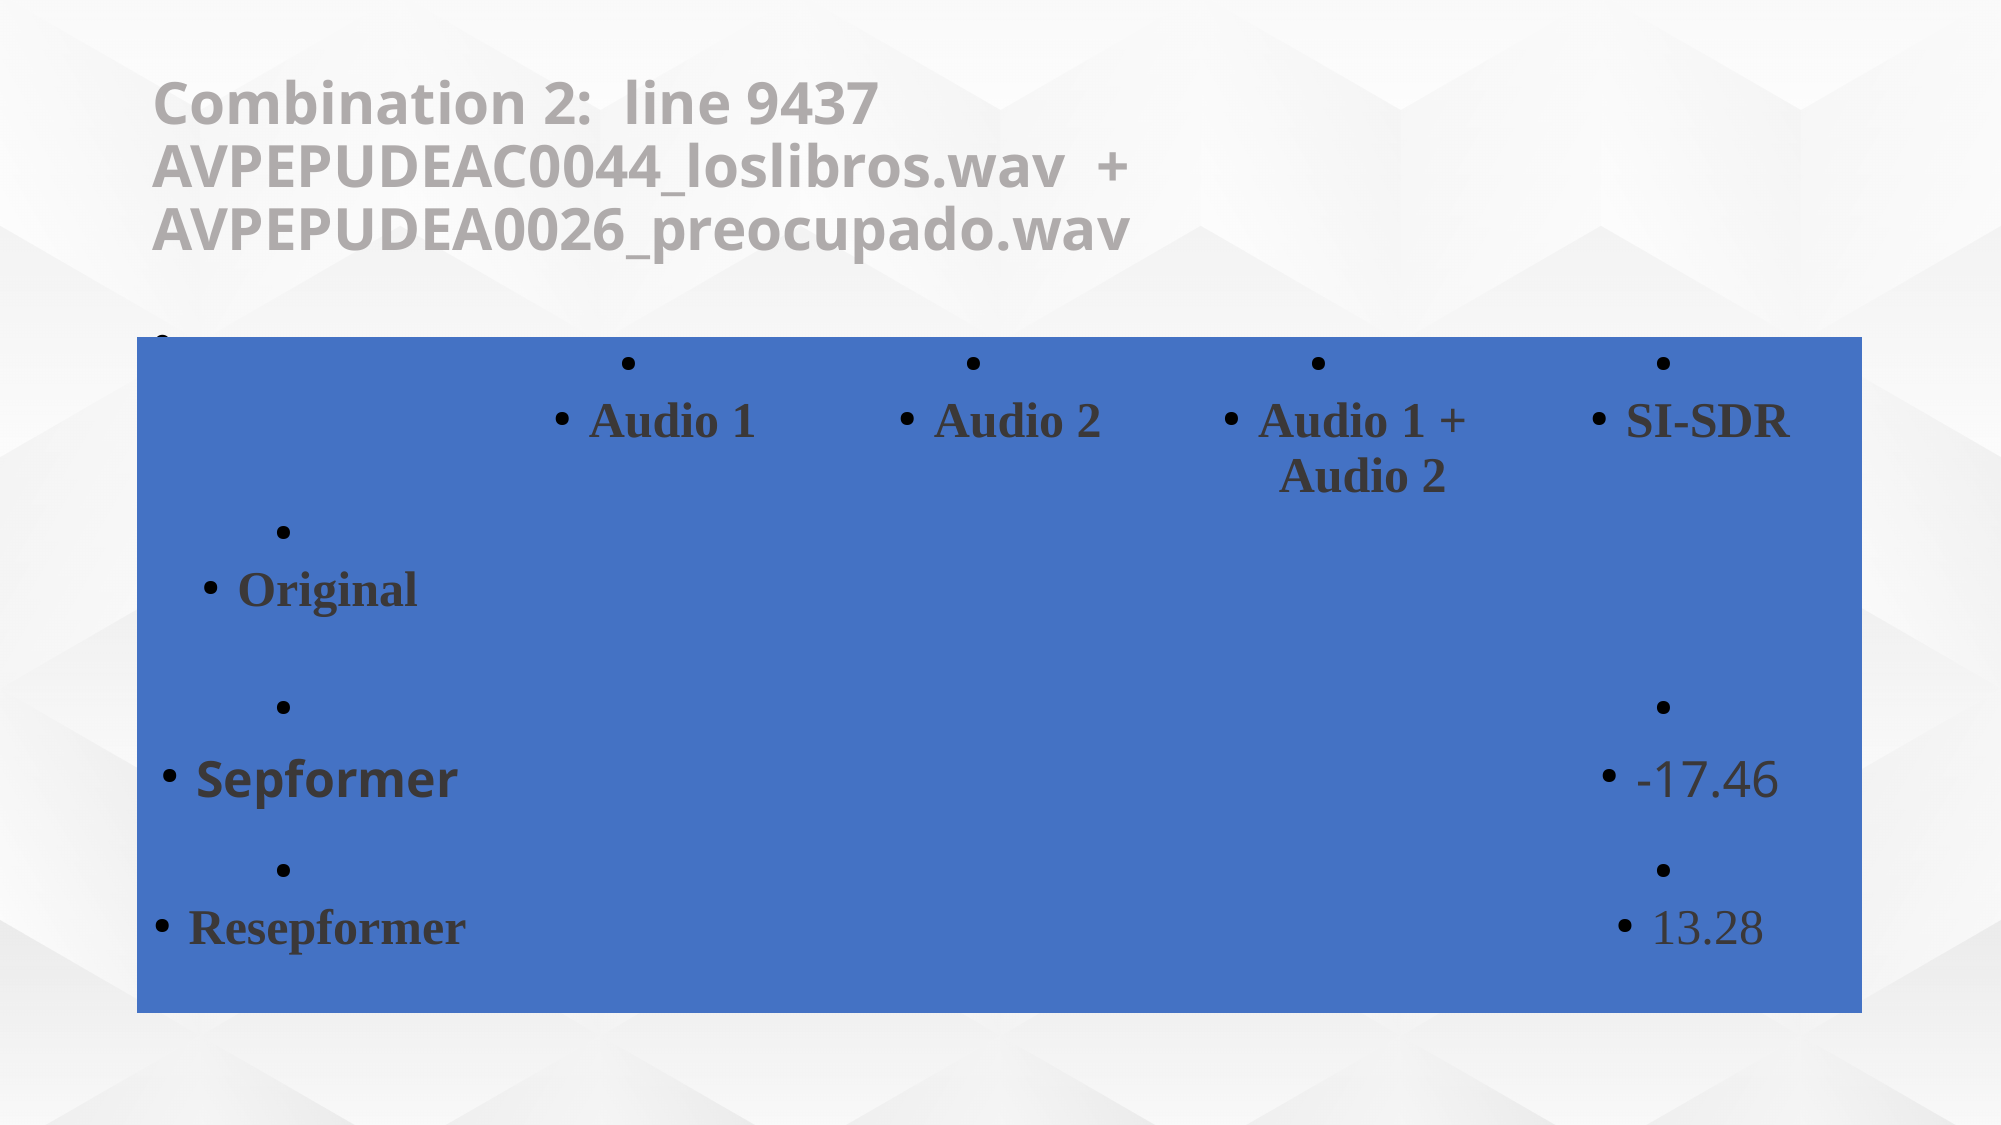

# Combination 2: line 9437 AVPEPUDEAC0044_loslibros.wav + AVPEPUDEA0026_preocupado.wav
| | Audio 1 | Audio 2 | Audio 1 + Audio 2 | SI-SDR |
| --- | --- | --- | --- | --- |
| Original | | | | |
| Sepformer | | | | -17.46 |
| Resepformer | | | | 13.28 |